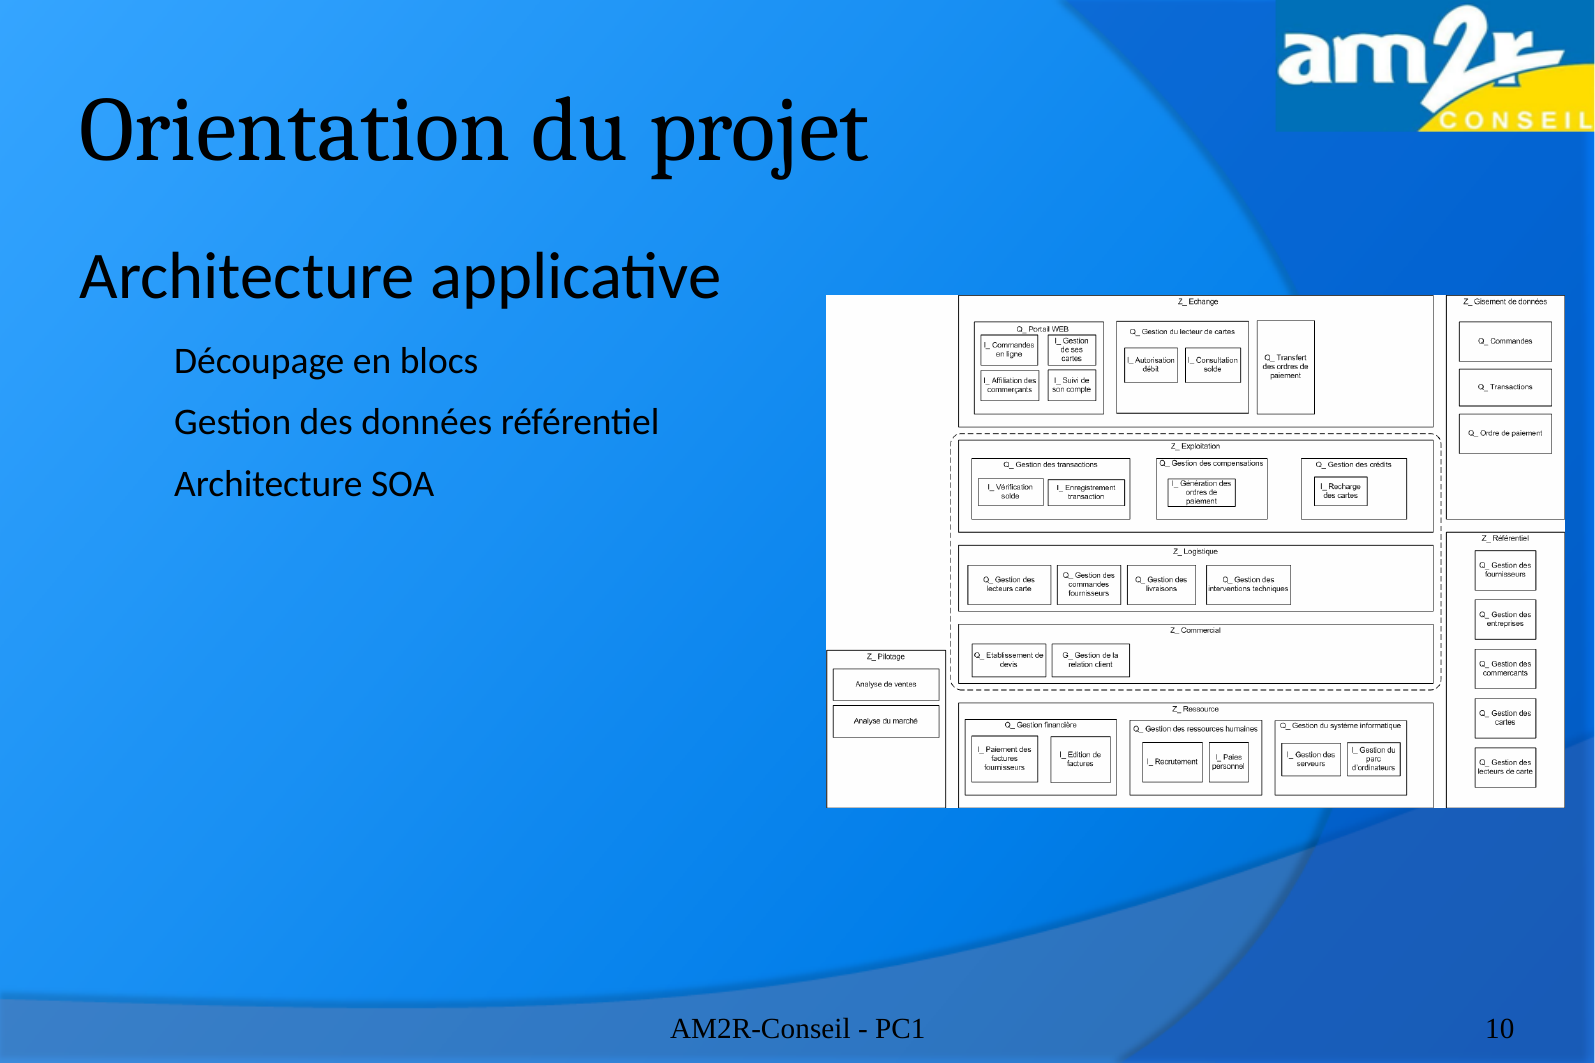

# Orientation du projet
Architecture applicative
Découpage en blocs
Gestion des données référentiel
Architecture SOA
AM2R-Conseil - PC1
10